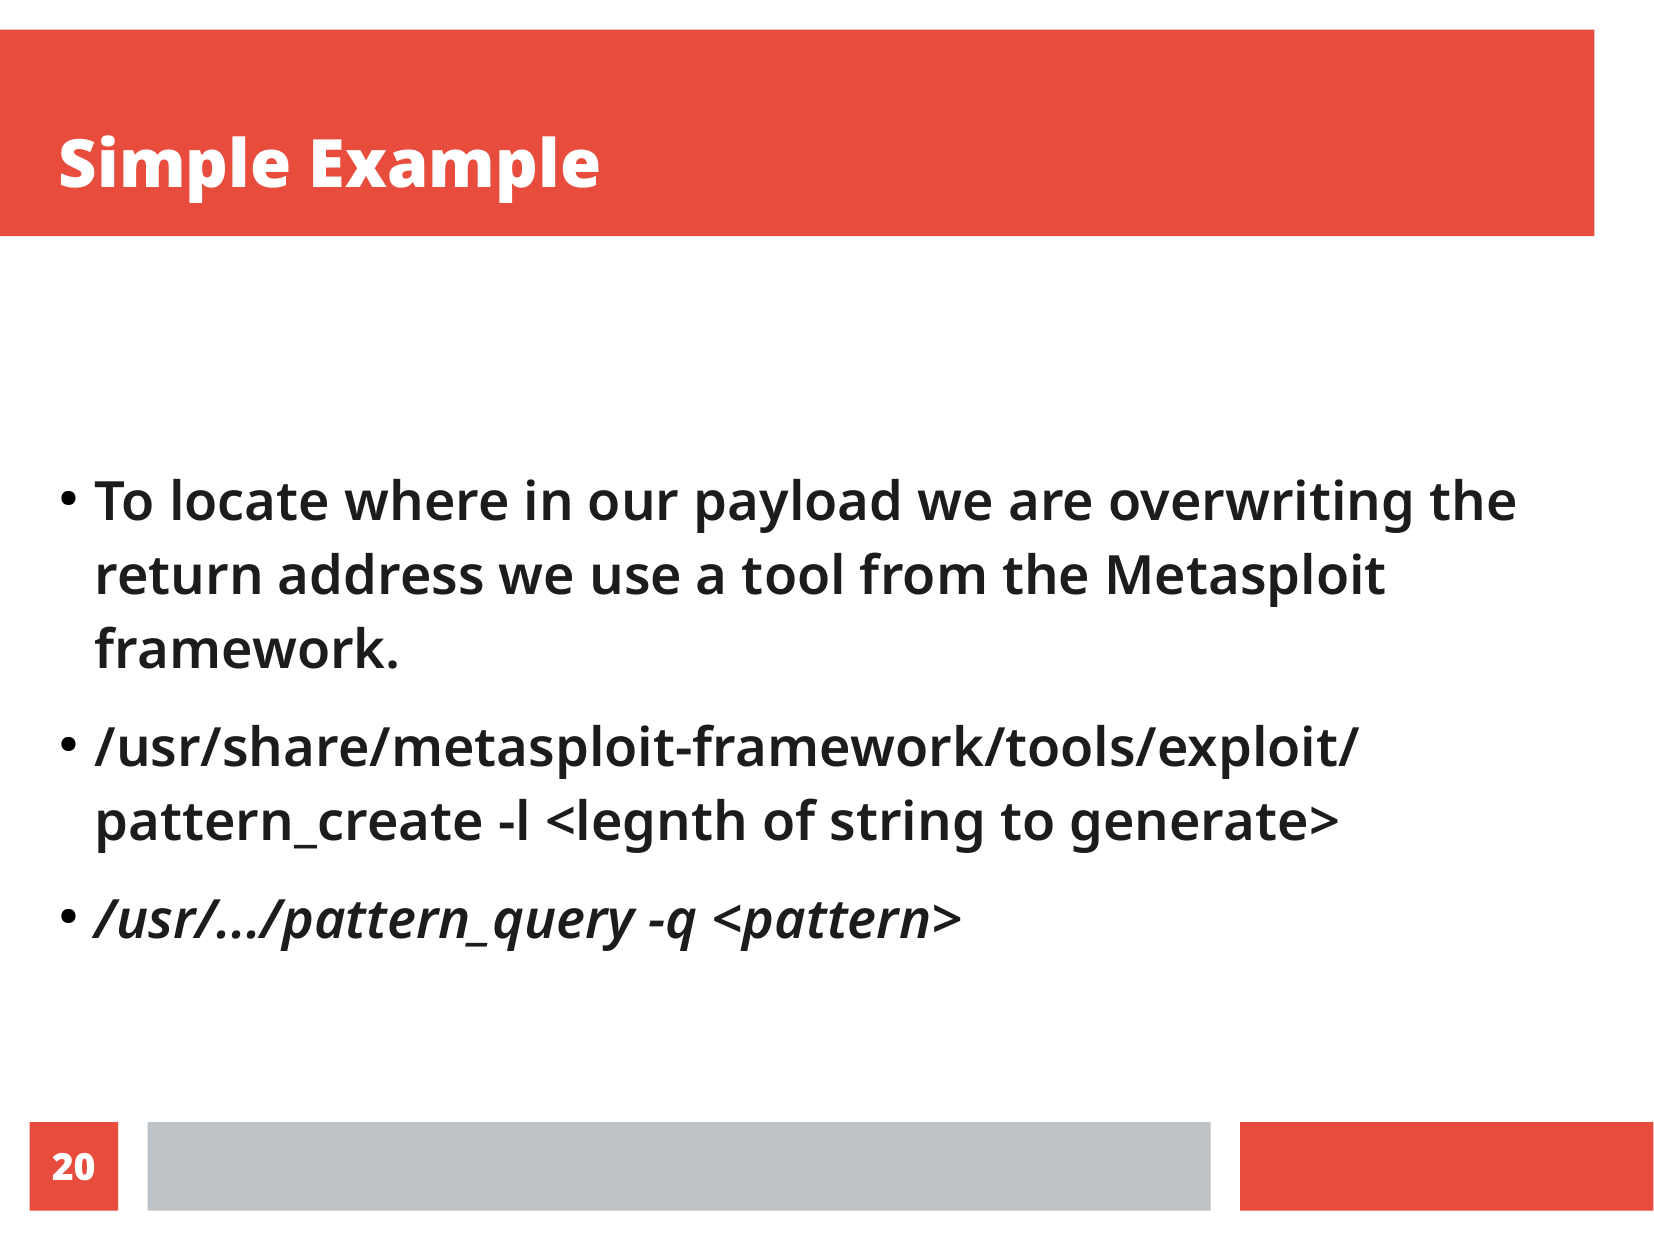

# Simple Example
To locate where in our payload we are overwriting the return address we use a tool from the Metasploit framework.
/usr/share/metasploit-framework/tools/exploit/pattern_create -l <legnth of string to generate>
/usr/.../pattern_query -q <pattern>
20